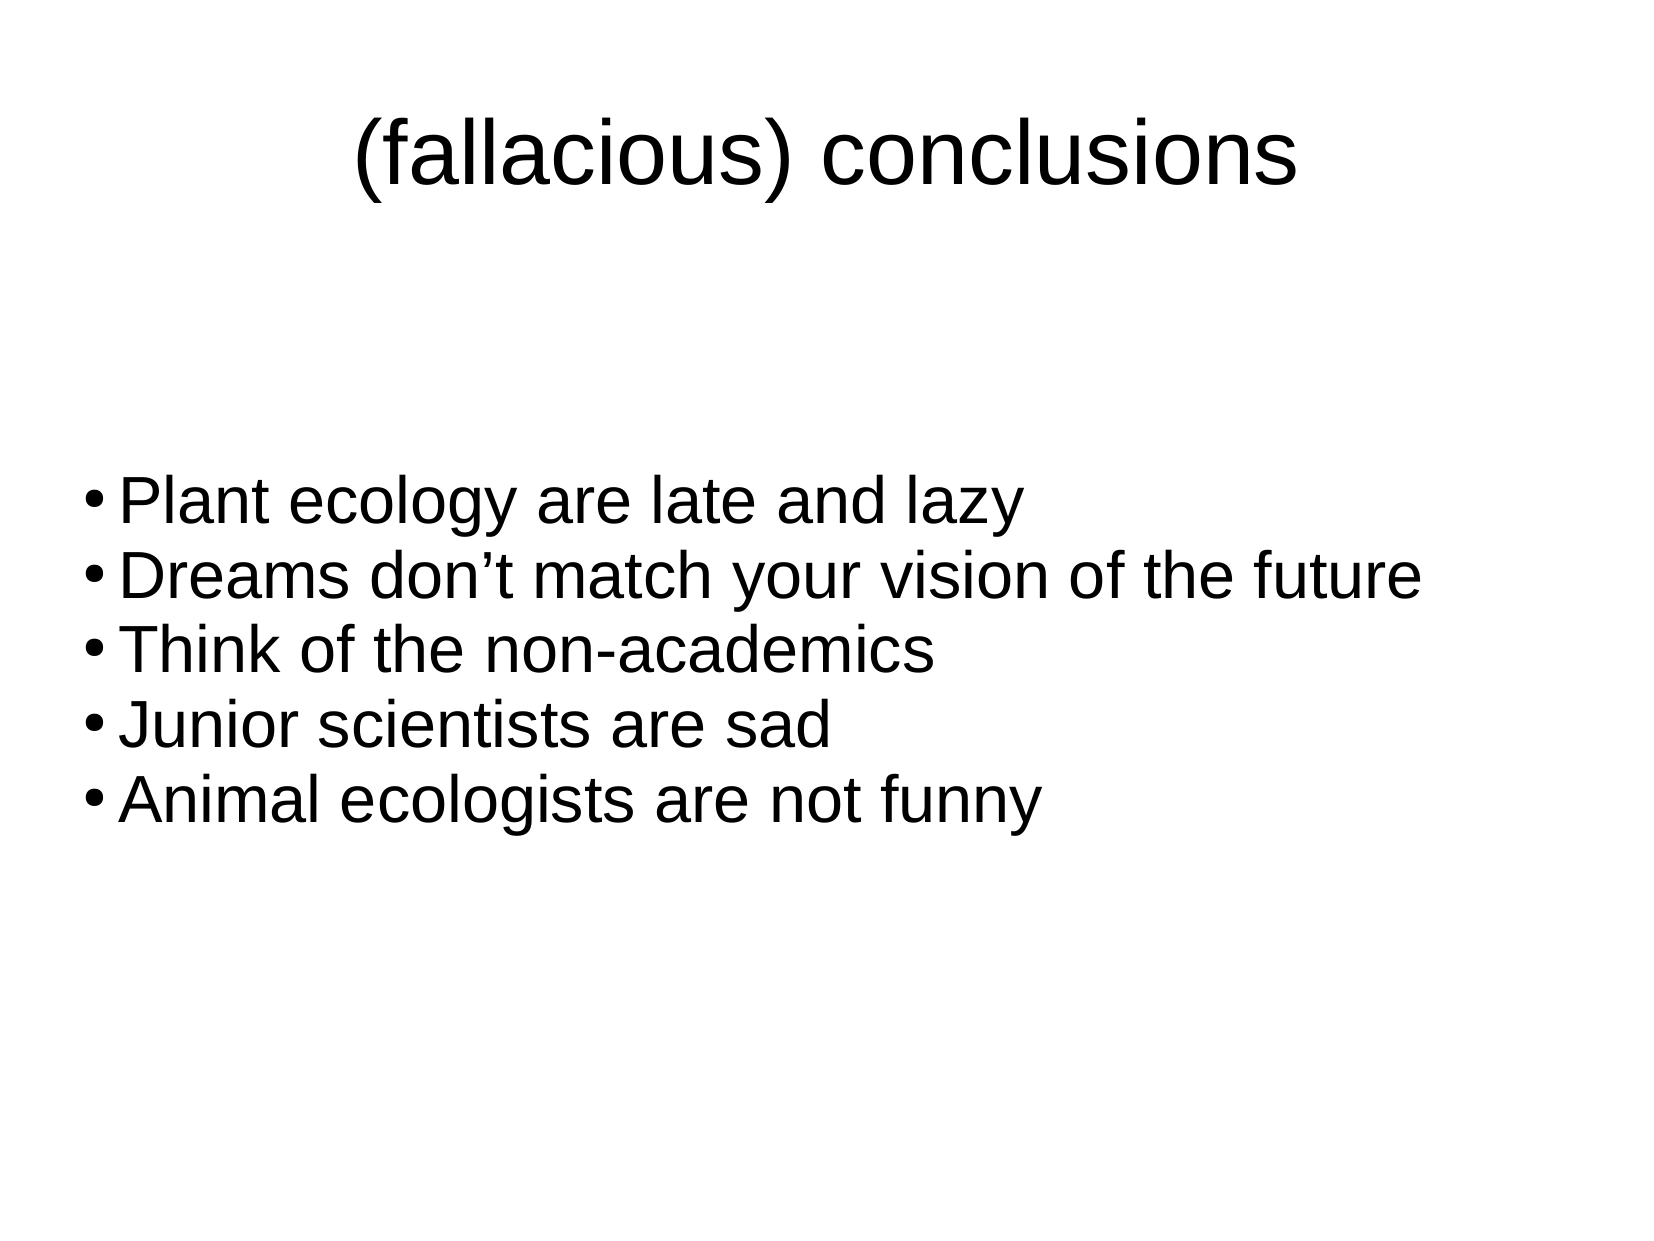

# (fallacious) conclusions
Plant ecology are late and lazy
Dreams don’t match your vision of the future
Think of the non-academics
Junior scientists are sad
Animal ecologists are not funny